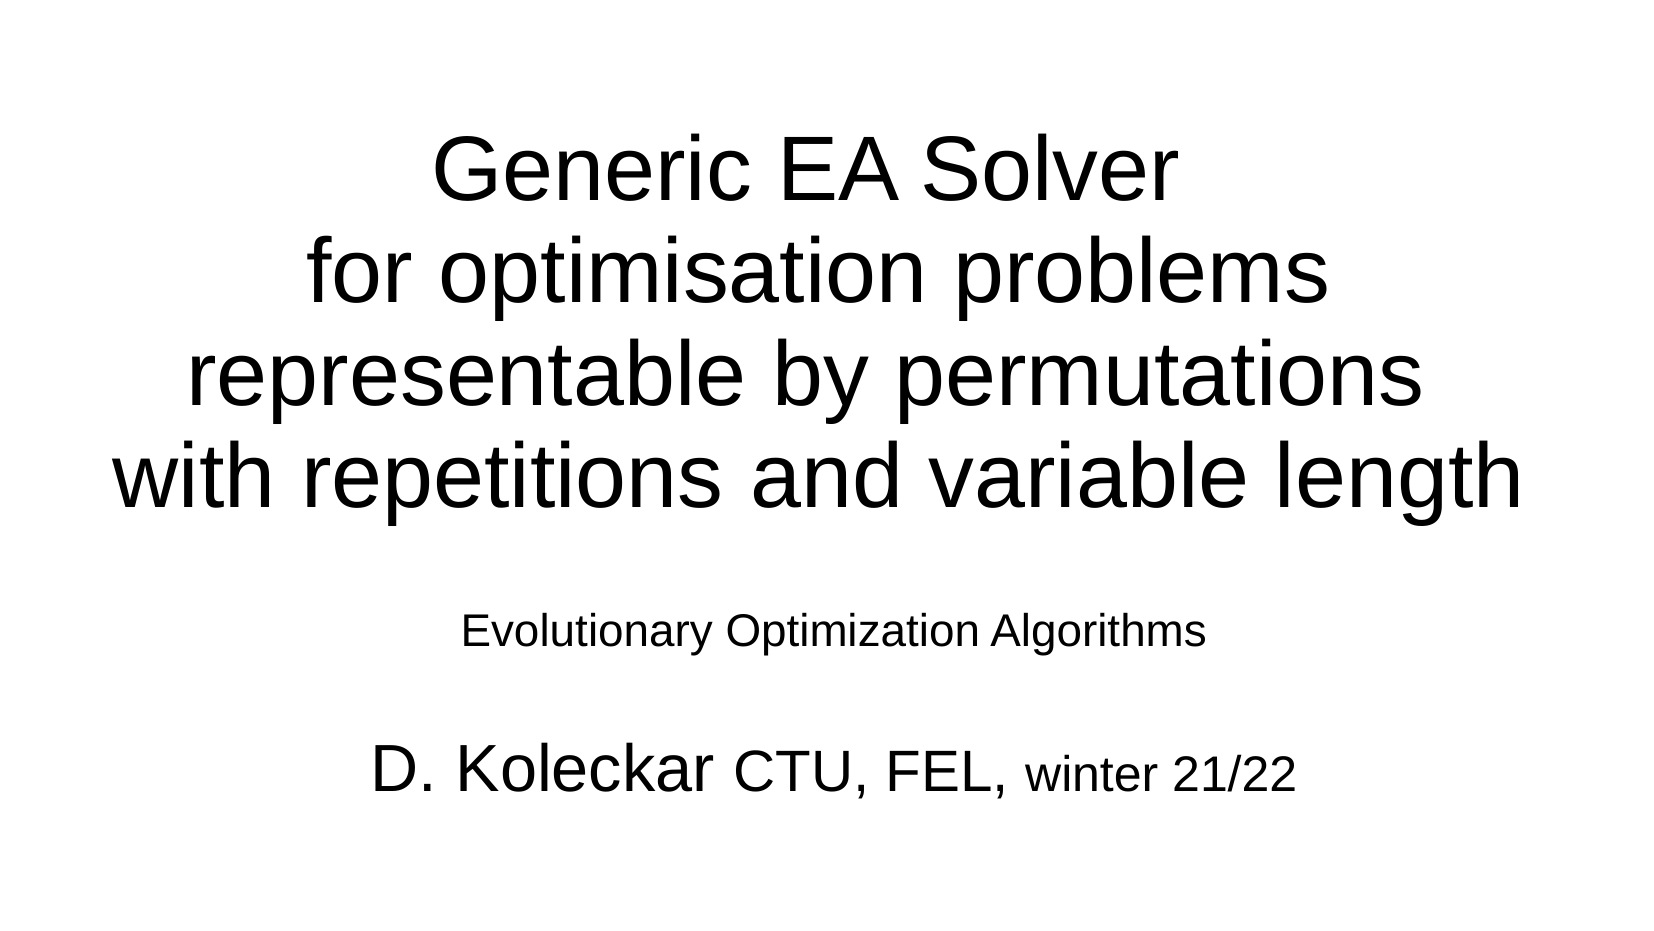

# Generic EA Solver for optimisation problems representable by permutations with repetitions and variable length
Evolutionary Optimization Algorithms
D. Koleckar CTU, FEL, winter 21/22